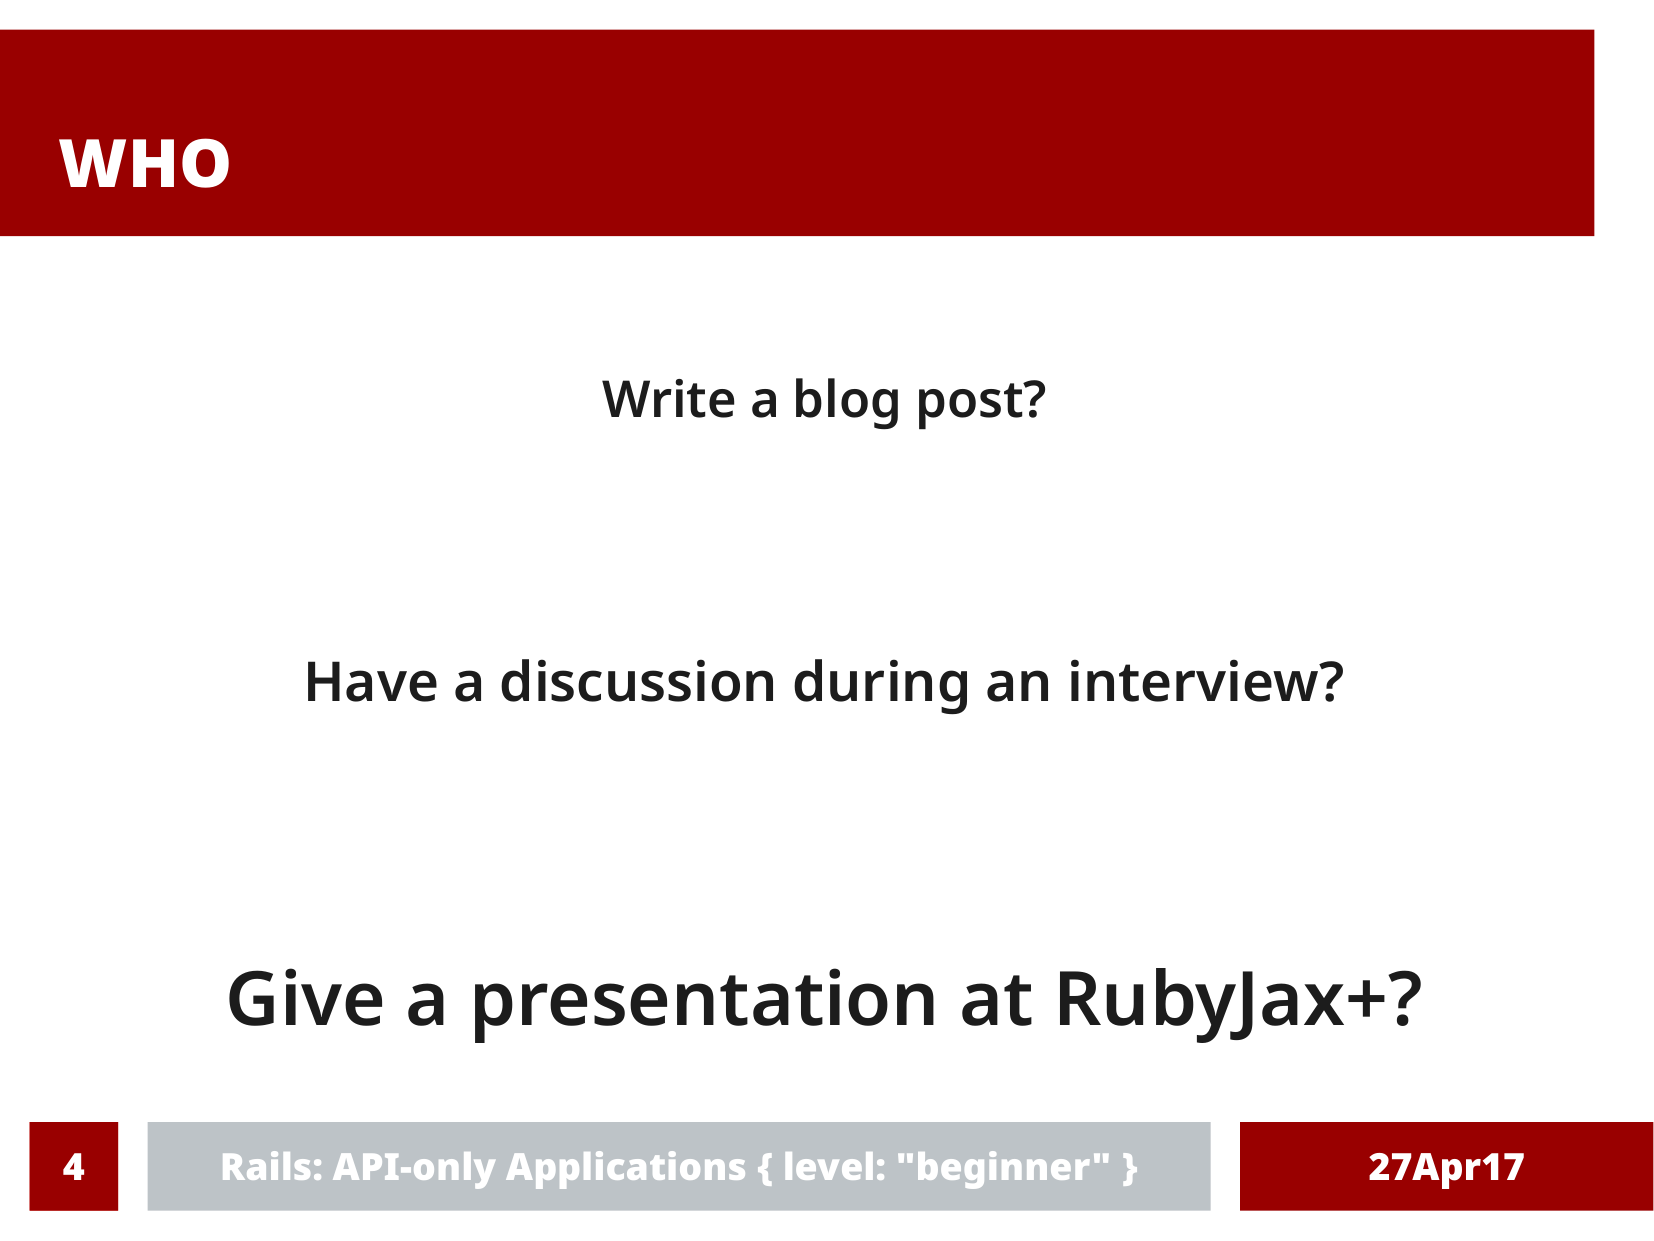

# WHO
Write a blog post?
Have a discussion during an interview?
Give a presentation at RubyJax+?
4